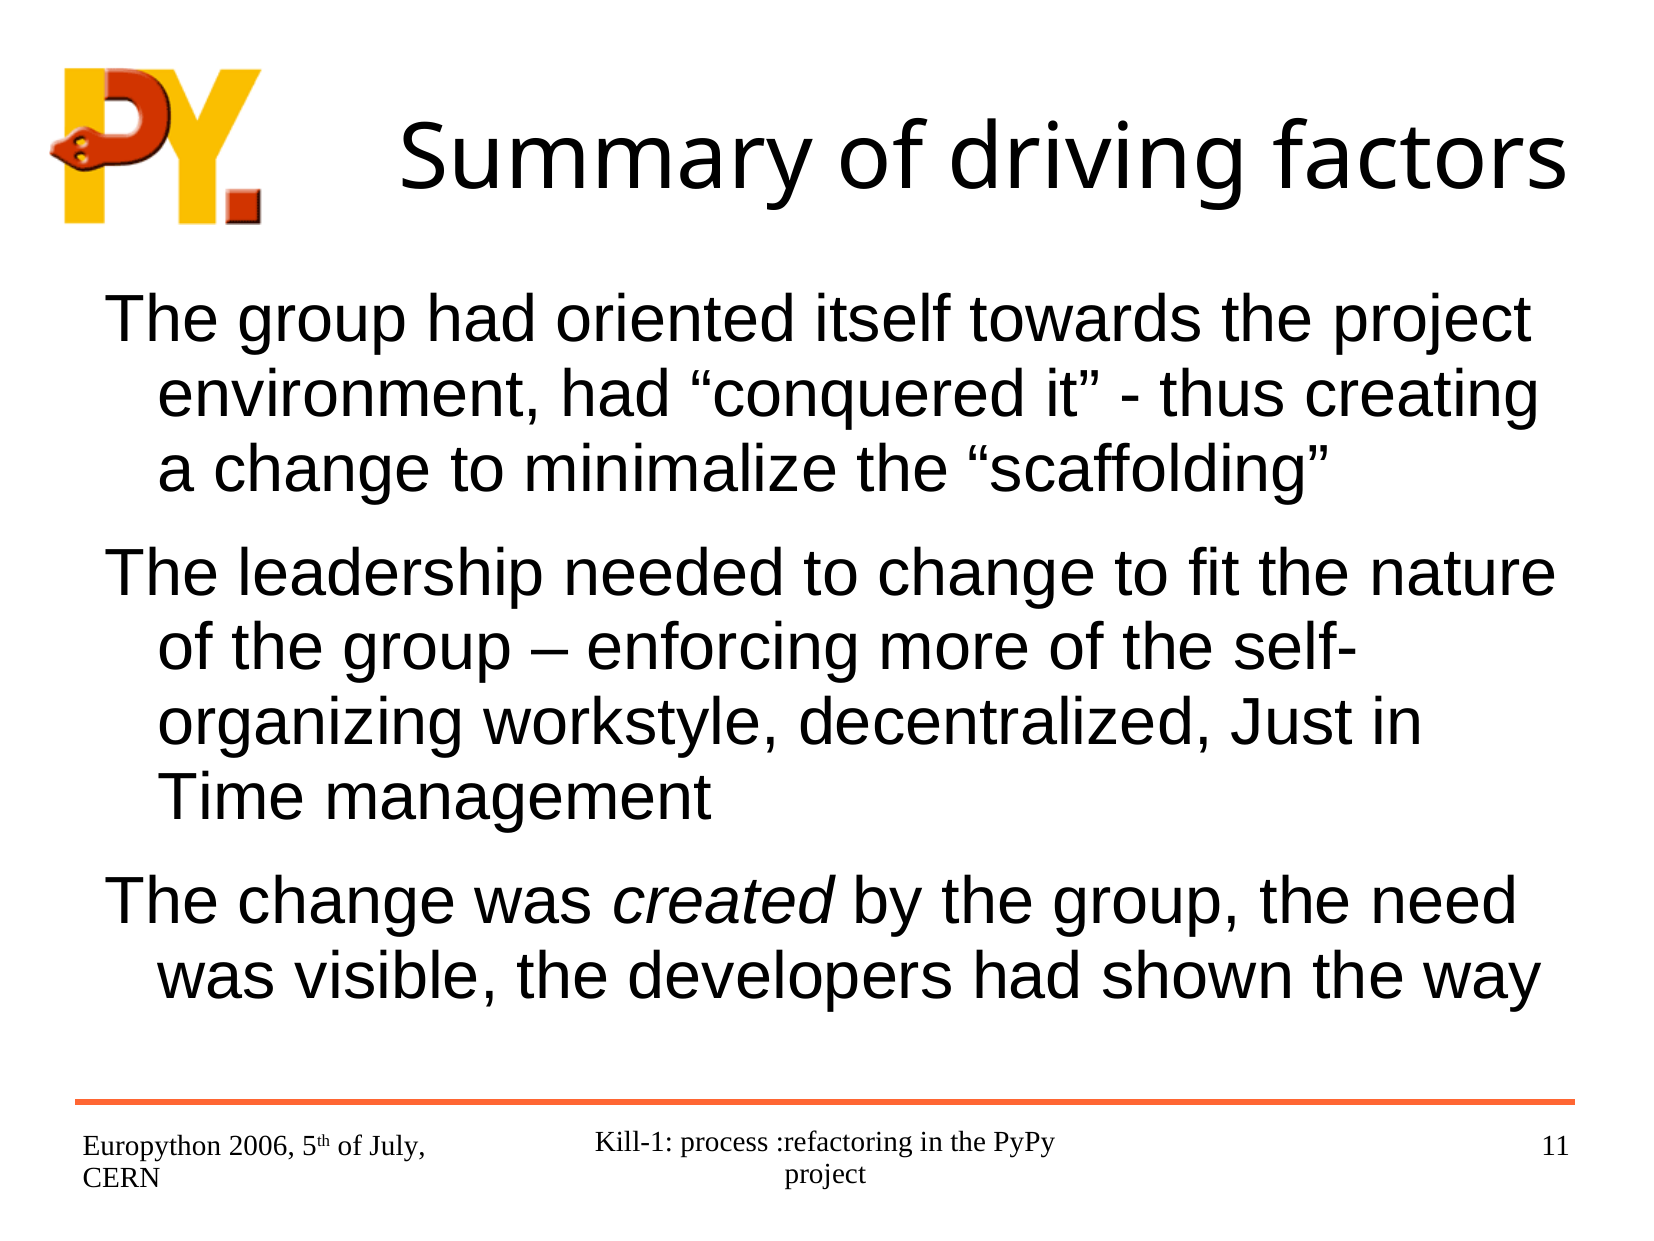

# Summary of driving factors
The group had oriented itself towards the project environment, had “conquered it” - thus creating a change to minimalize the “scaffolding”
The leadership needed to change to fit the nature of the group – enforcing more of the self-organizing workstyle, decentralized, Just in Time management
The change was created by the group, the need was visible, the developers had shown the way
PyPy: A Case Study of a F/OSS Community
Brussels, 2005-12-08
11